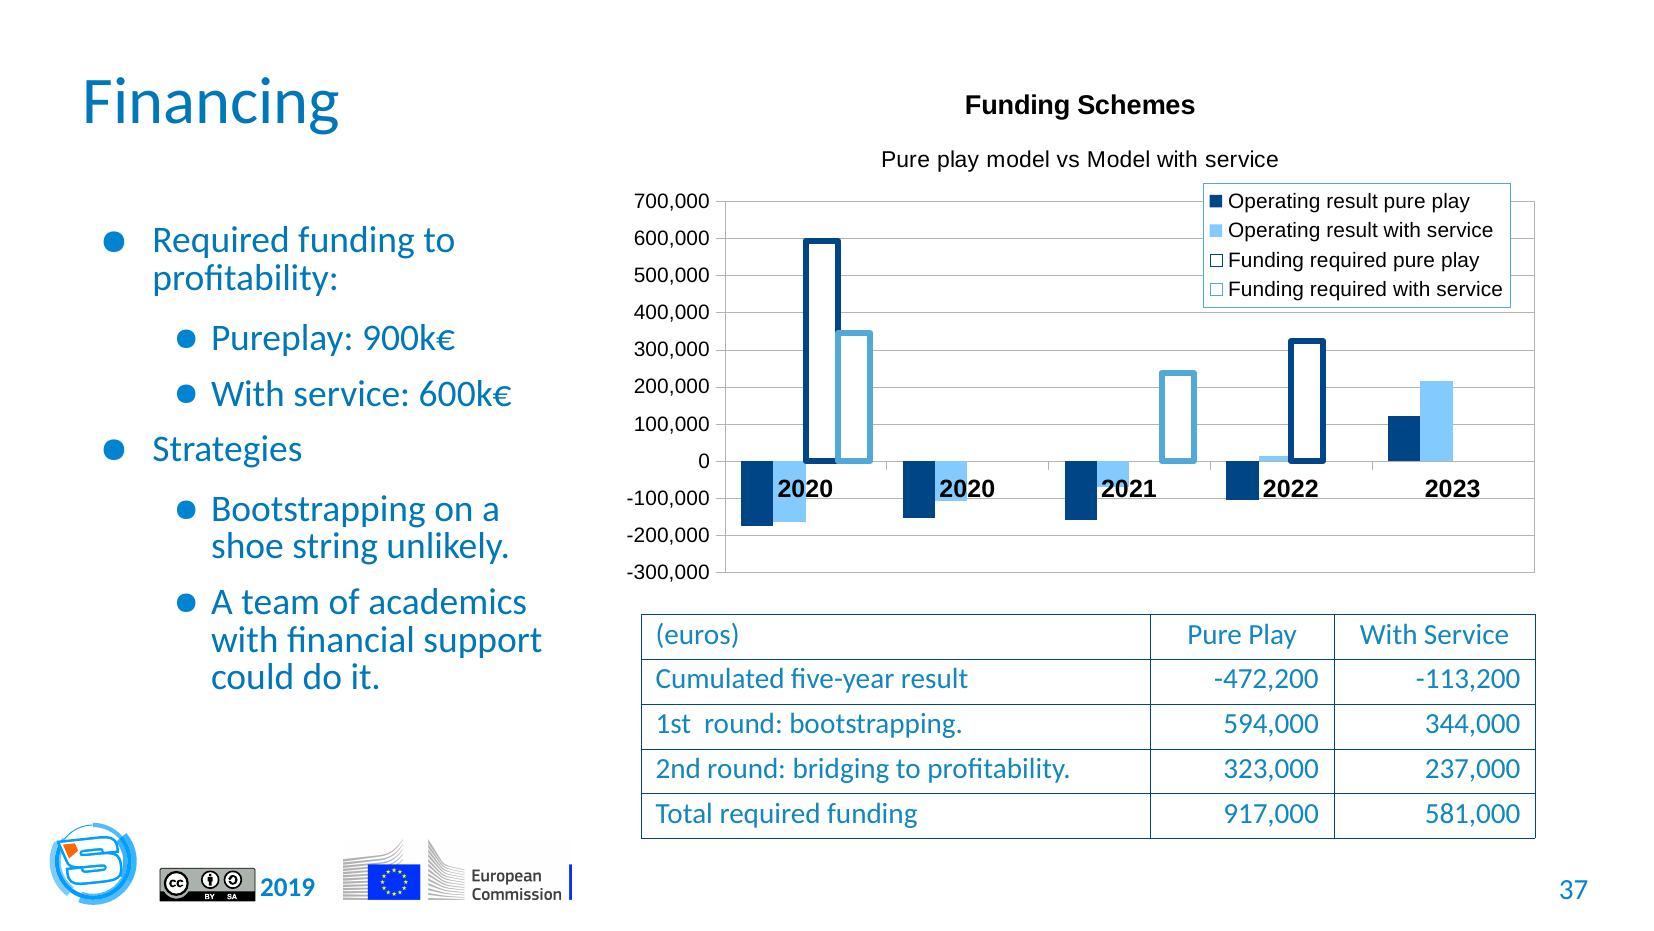

# Financing
Required funding to profitability:
Pureplay: 900k€
With service: 600k€
Strategies
Bootstrapping on a shoe string unlikely.
A team of academics with financial support could do it.
| (euros) | Pure Play | With Service |
| --- | --- | --- |
| Cumulated five-year result | -472,200 | -113,200 |
| 1st round: bootstrapping. | 594,000 | 344,000 |
| 2nd round: bridging to profitability. | 323,000 | 237,000 |
| Total required funding | 917,000 | 581,000 |
37